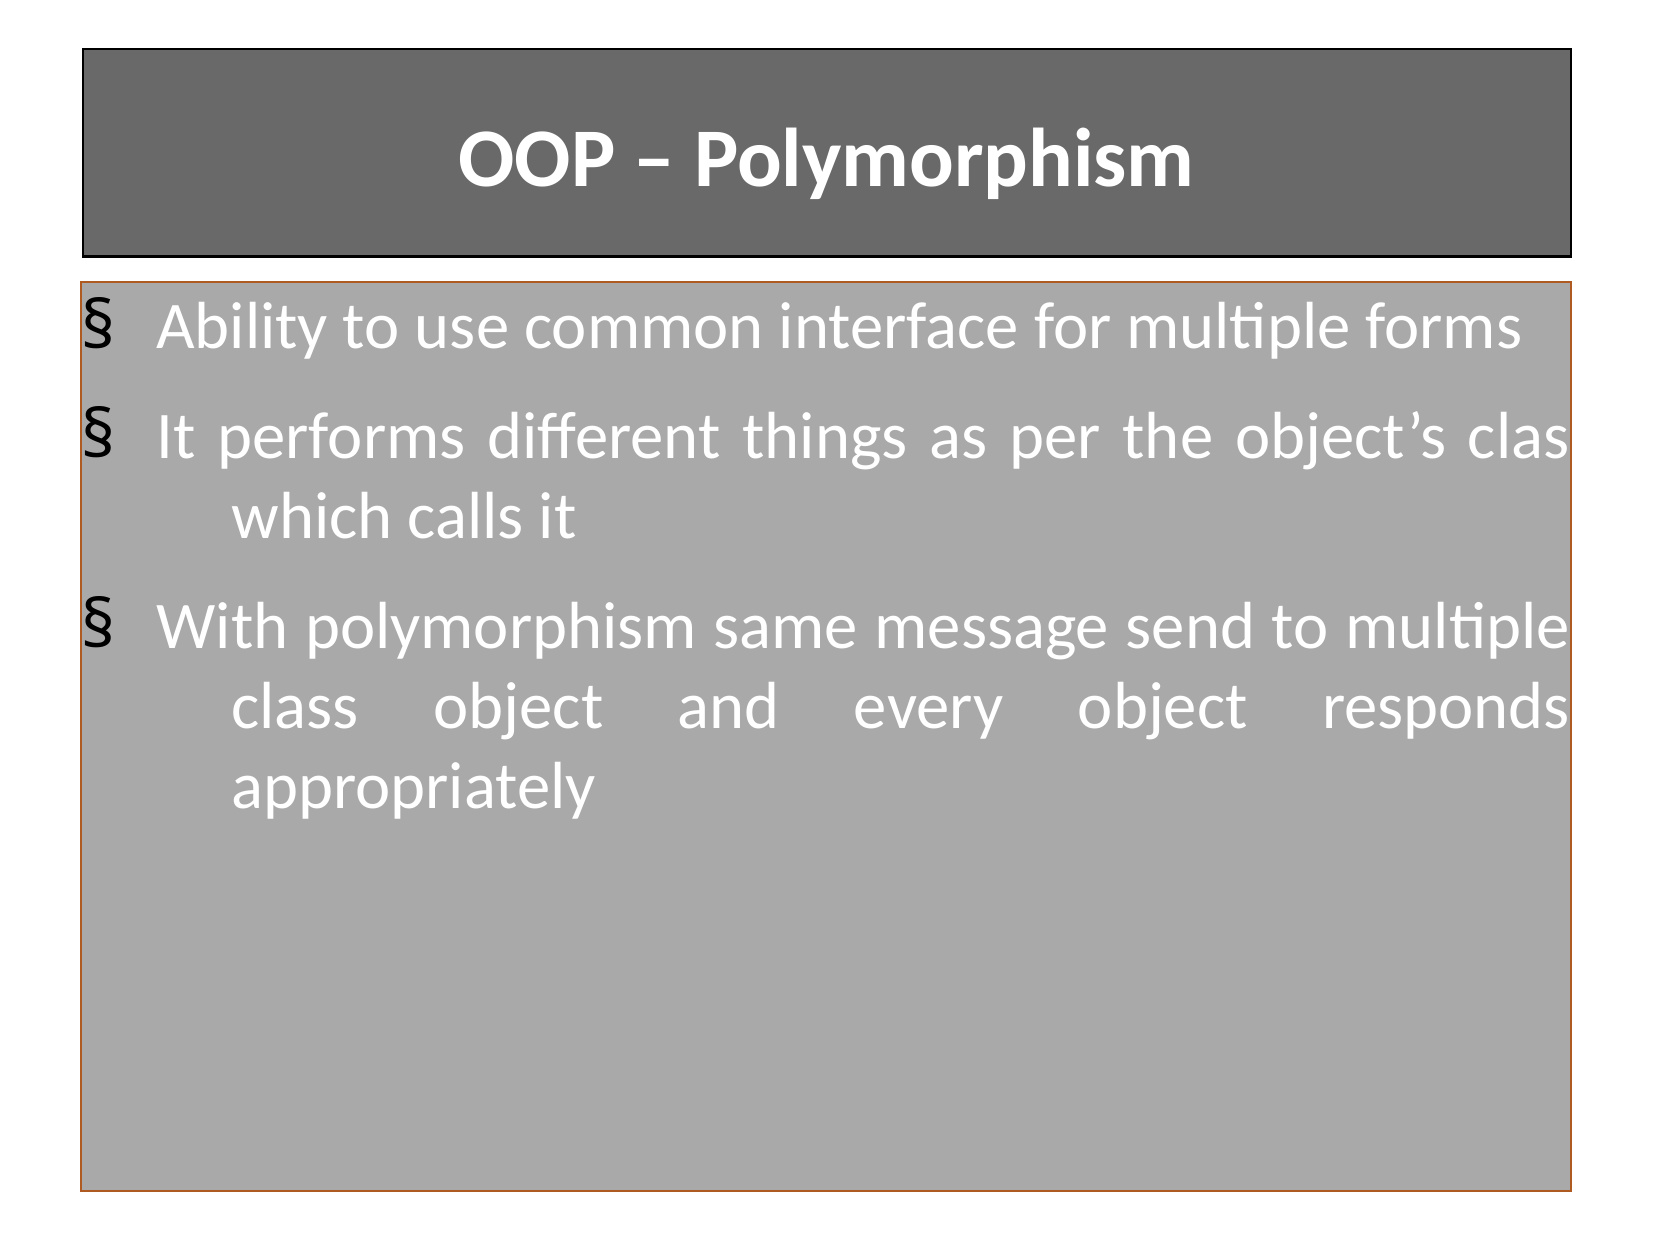

# OOP – Polymorphism
Ability to use common interface for multiple forms
It performs different things as per the object’s clas which calls it
With polymorphism same message send to multiple class object and every object responds appropriately